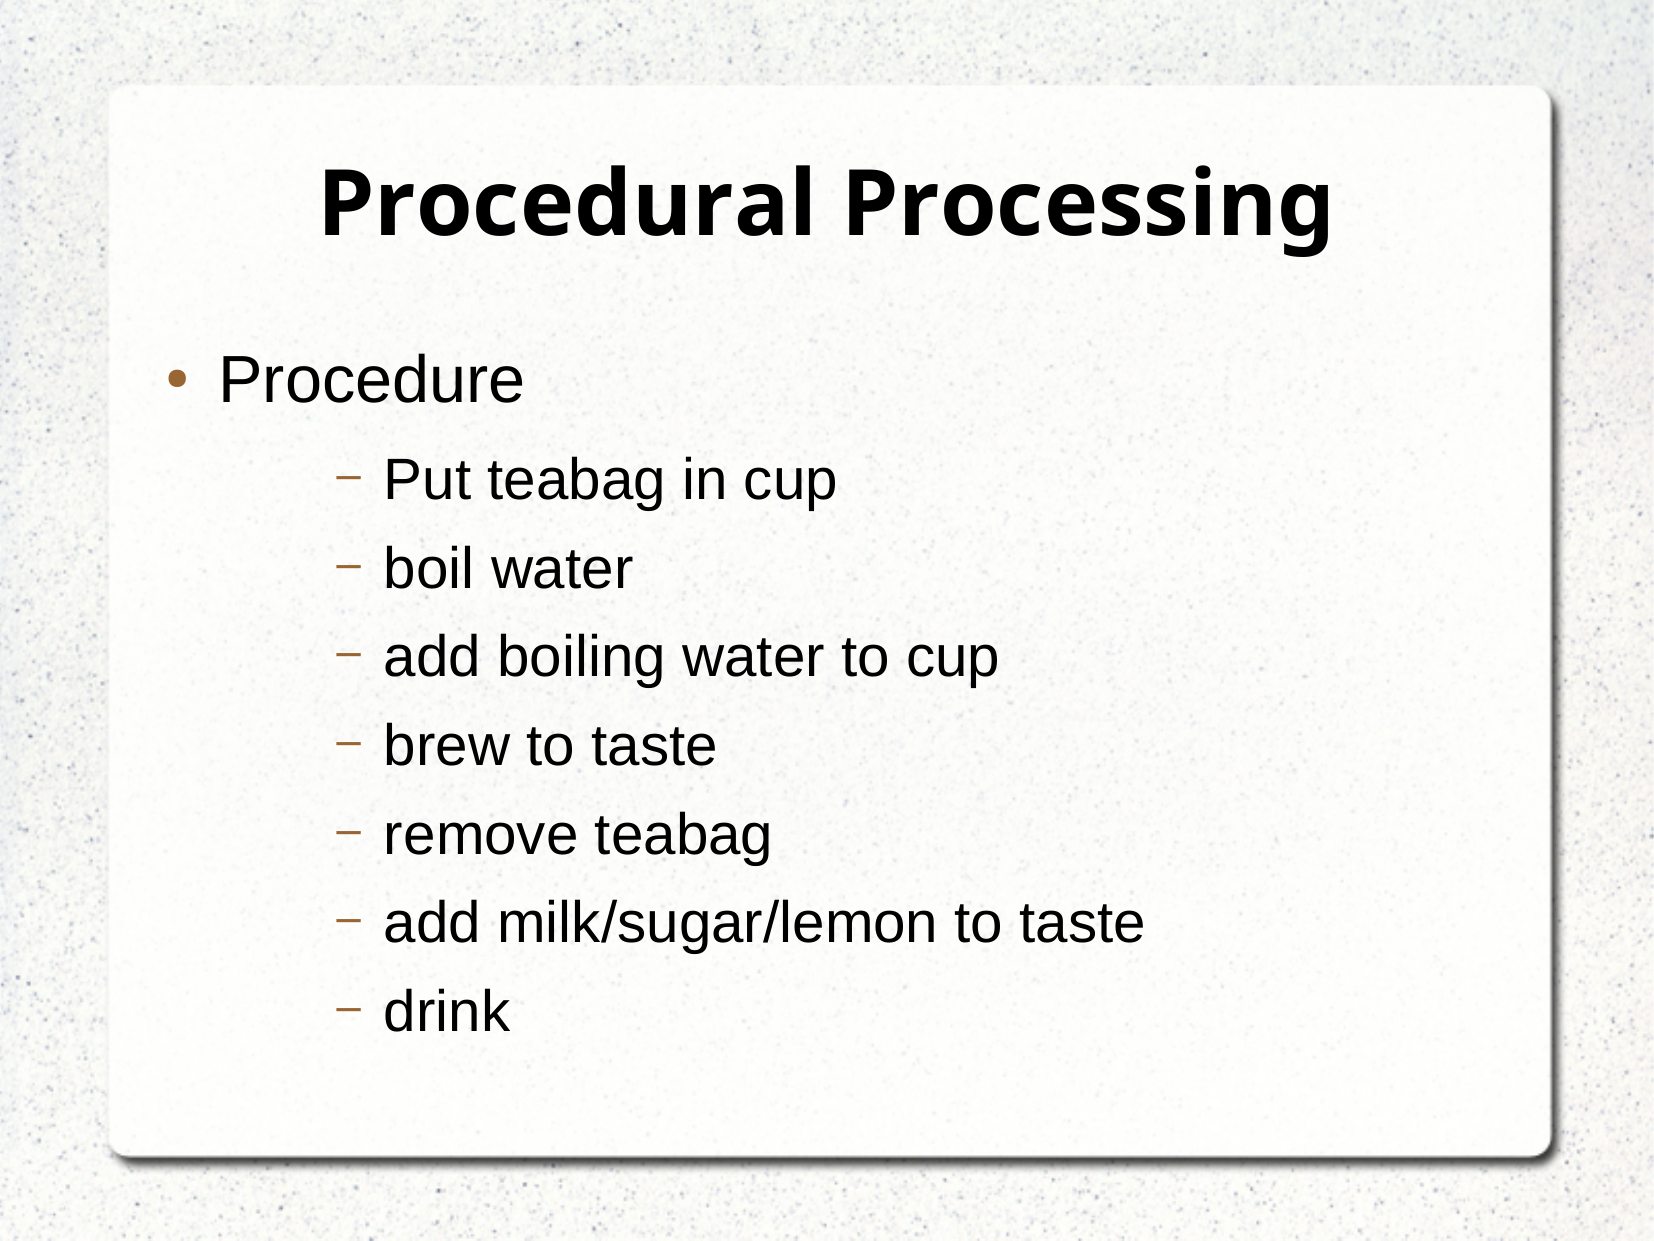

# Procedural Processing
Procedure
Put teabag in cup
boil water
add boiling water to cup
brew to taste
remove teabag
add milk/sugar/lemon to taste
drink